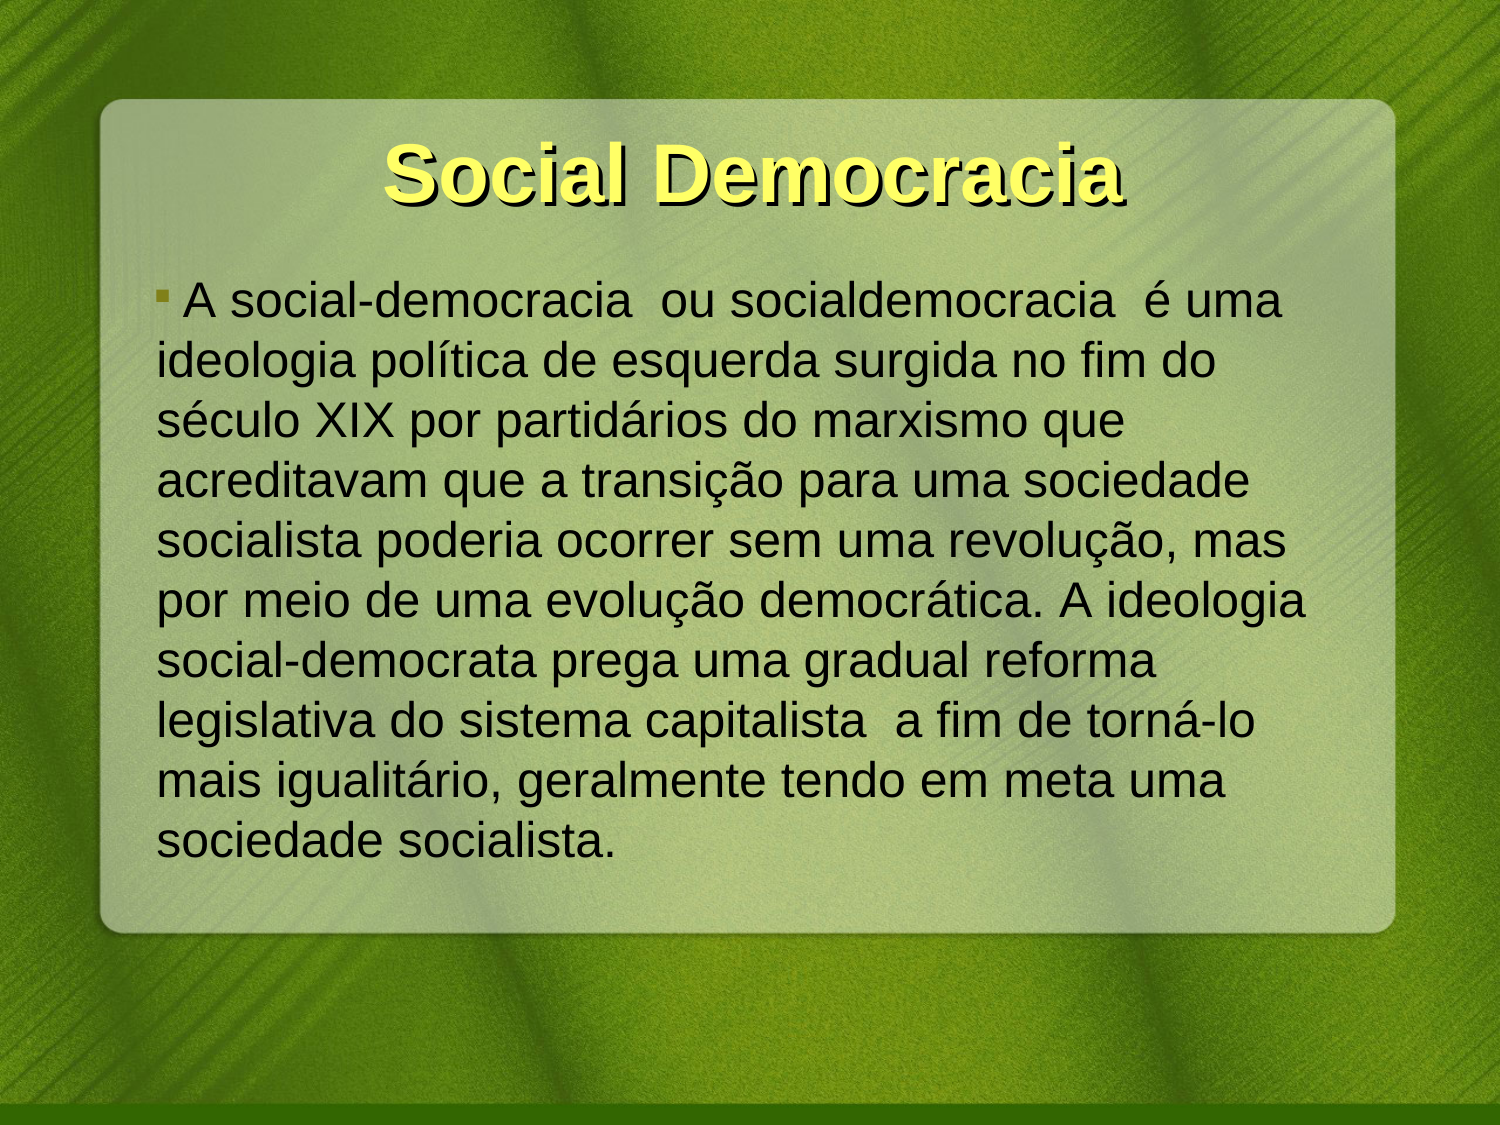

Social Democracia
 A social-democracia ou socialdemocracia é uma ideologia política de esquerda surgida no fim do século XIX por partidários do marxismo que acreditavam que a transição para uma sociedade socialista poderia ocorrer sem uma revolução, mas por meio de uma evolução democrática. A ideologia social-democrata prega uma gradual reforma legislativa do sistema capitalista a fim de torná-lo mais igualitário, geralmente tendo em meta uma sociedade socialista.